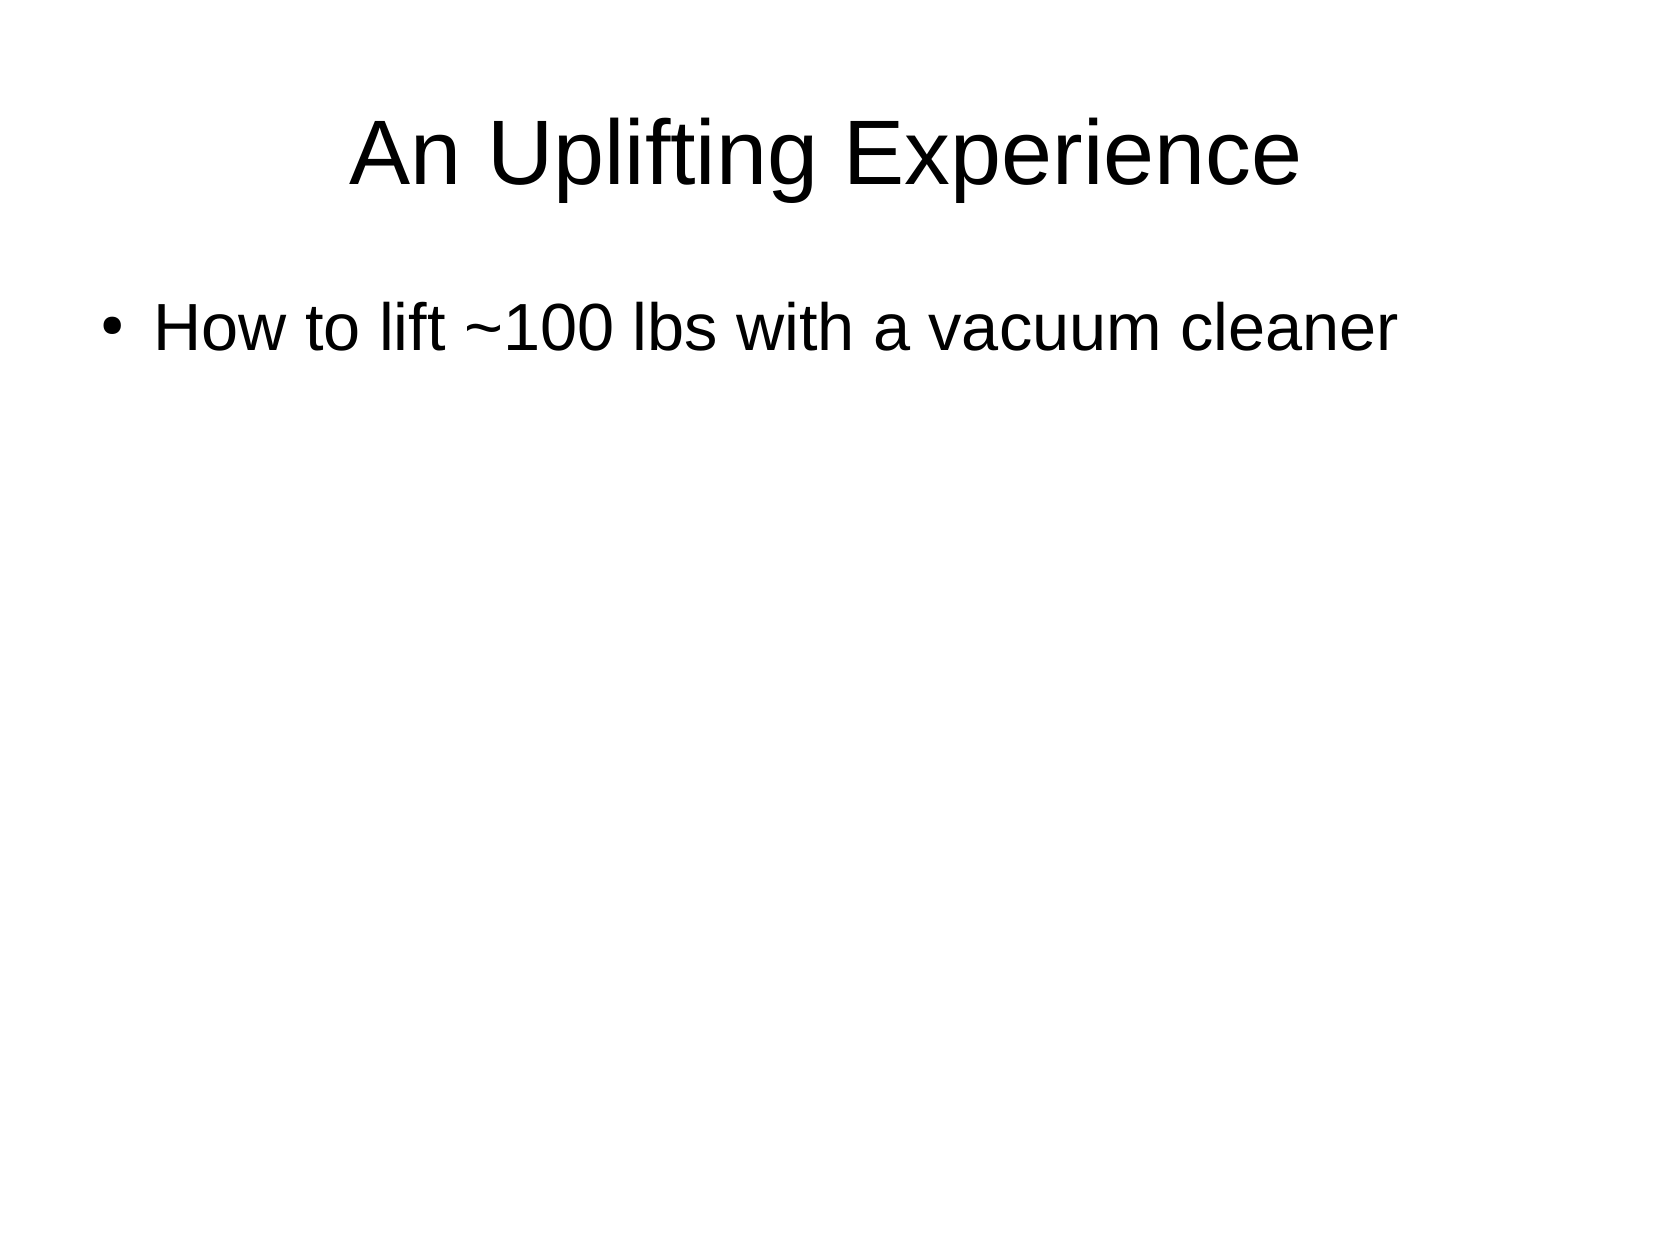

# An Uplifting Experience
How to lift ~100 lbs with a vacuum cleaner